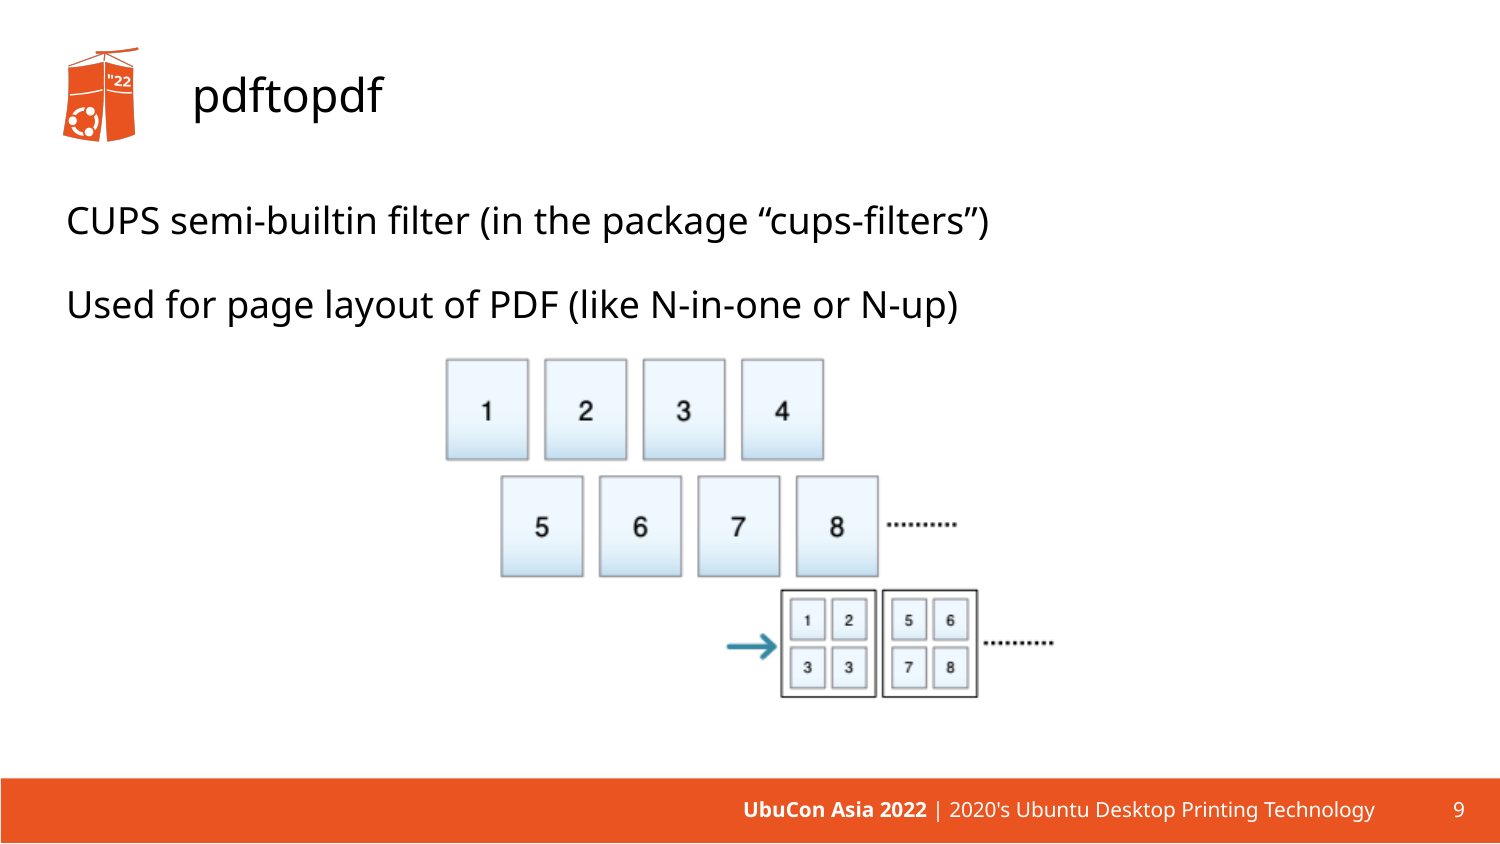

# pdftopdf
CUPS semi-builtin filter (in the package “cups-filters”)
Used for page layout of PDF (like N-in-one or N-up)
UbuCon Asia 2022 | 2020's Ubuntu Desktop Printing Technology